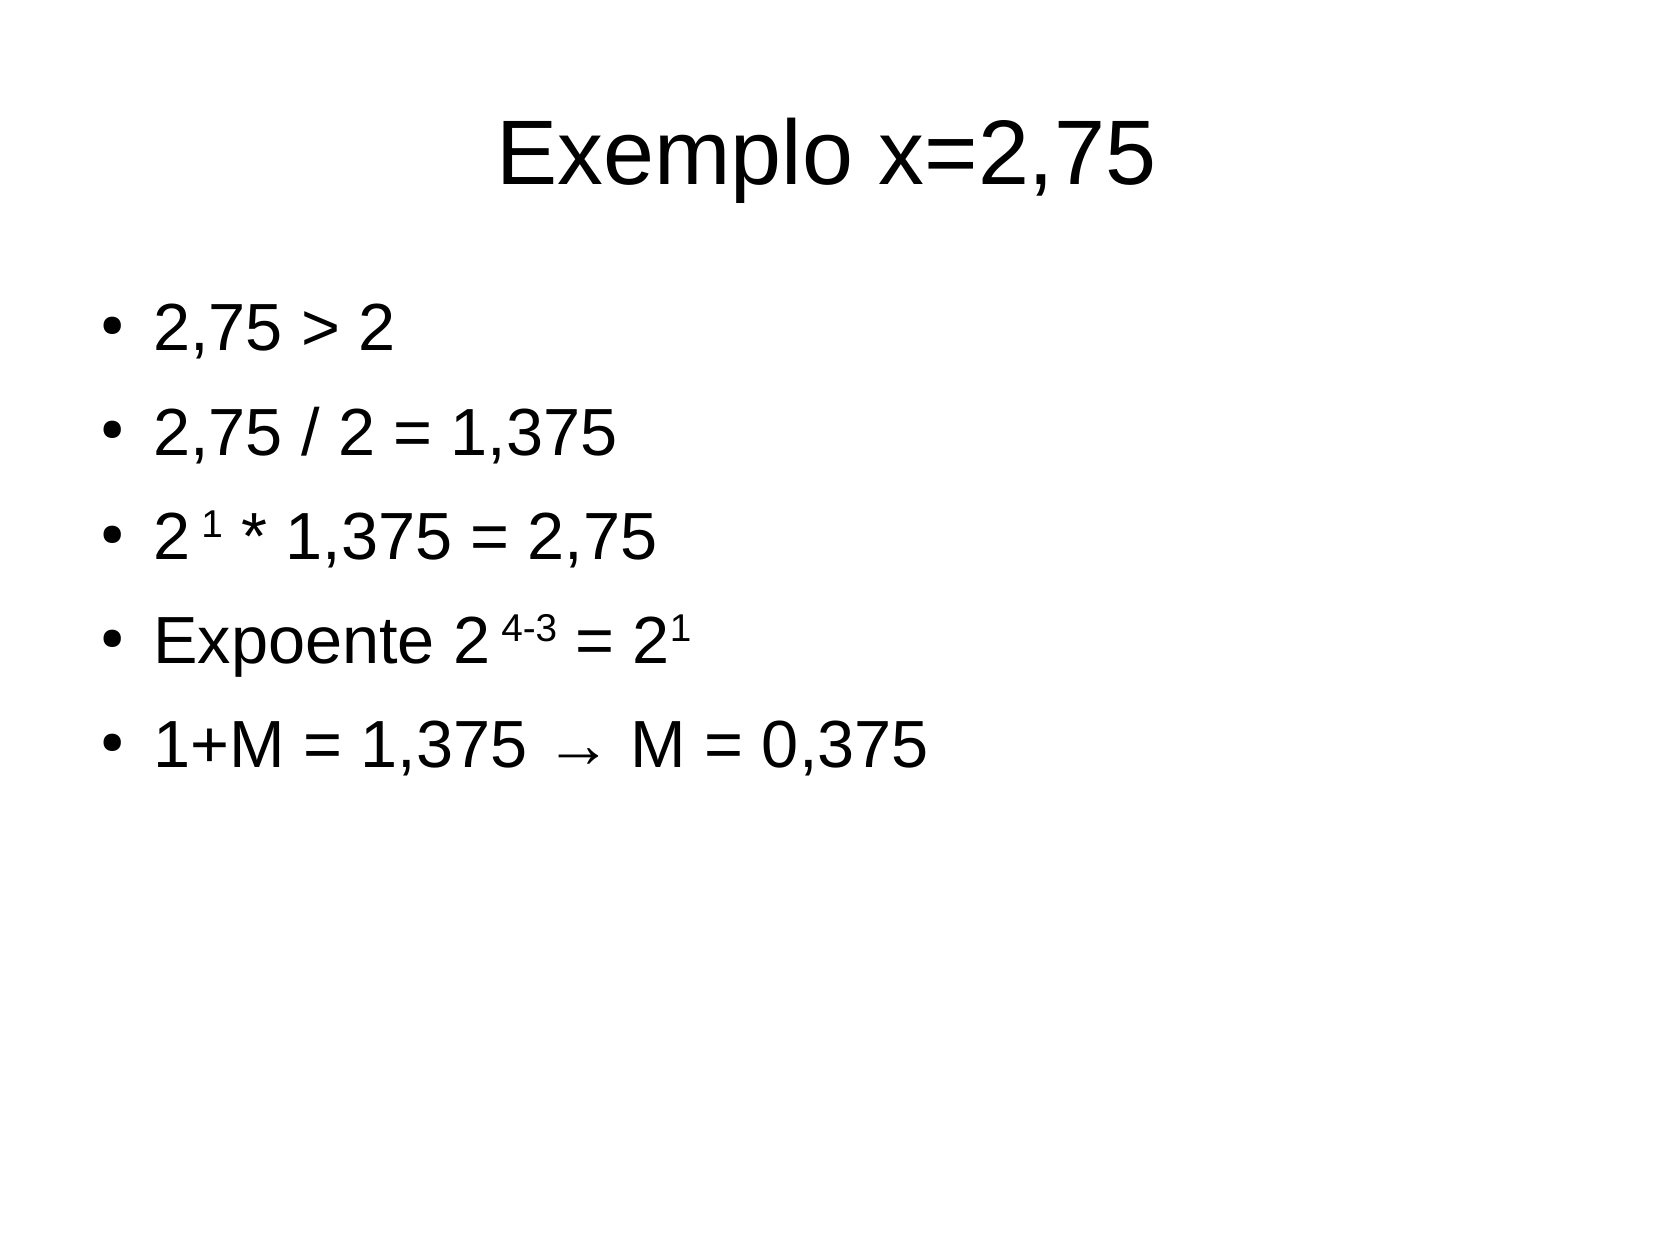

# Exemplo x=2,75
2,75 > 2
2,75 / 2 = 1,375
2 1 * 1,375 = 2,75
Expoente 2 4-3 = 21
1+M = 1,375 → M = 0,375